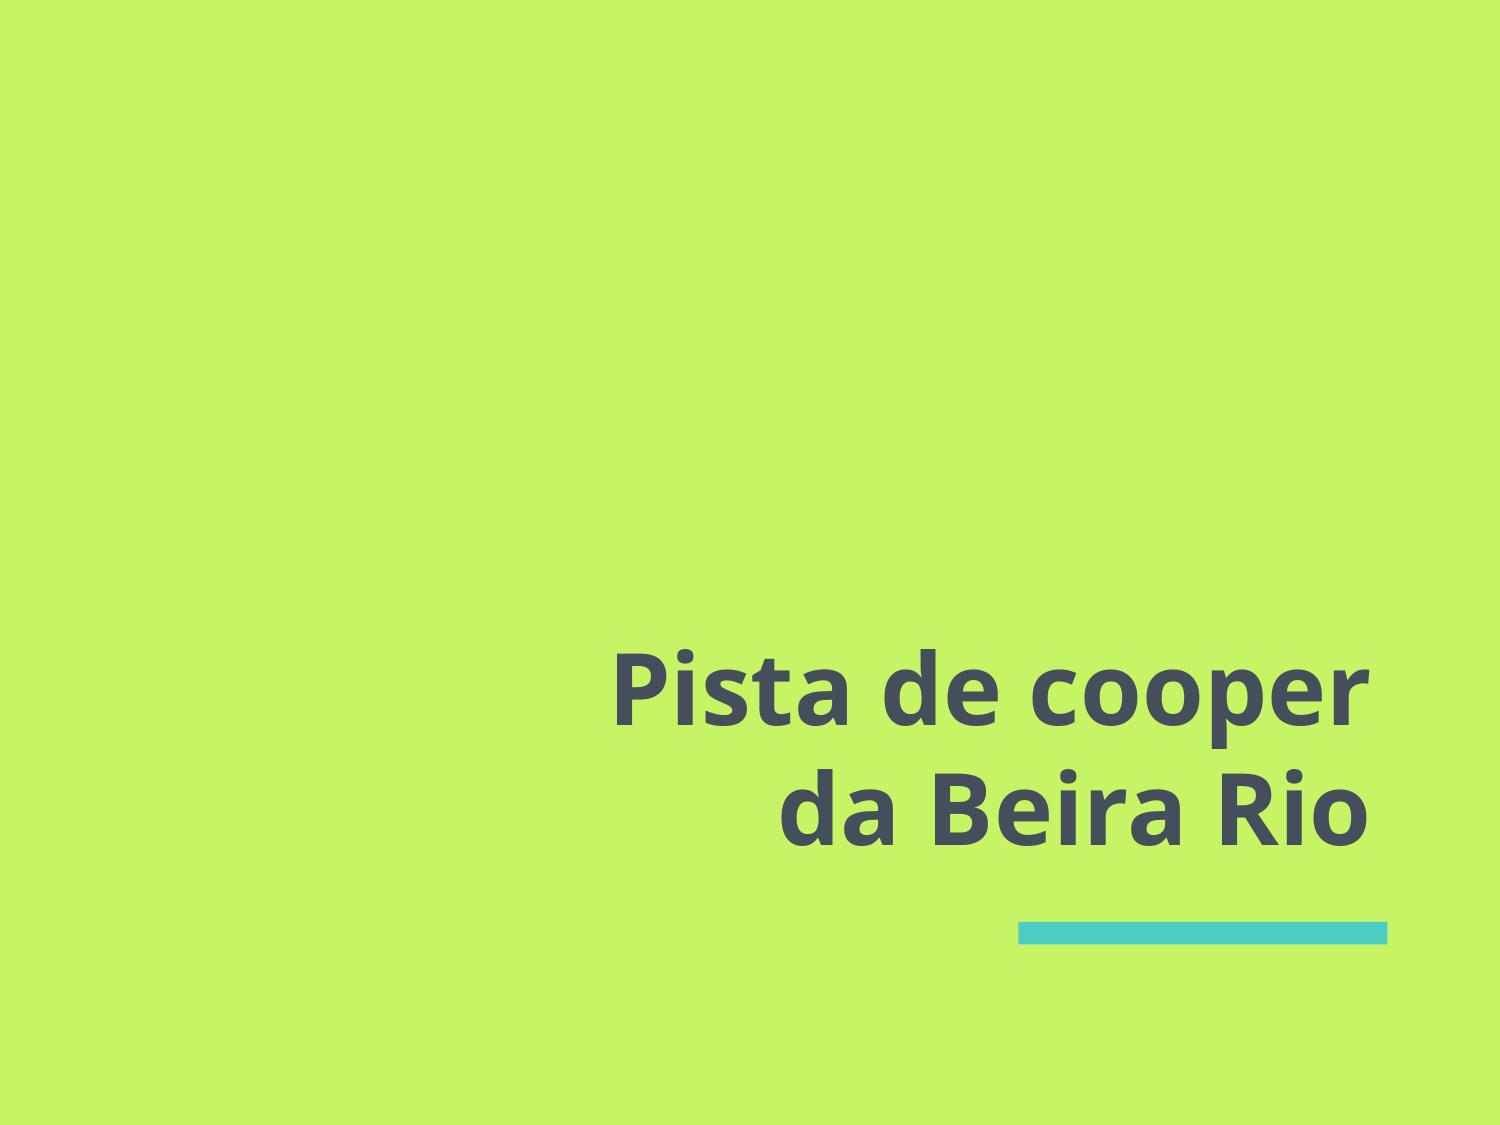

# Pista de cooper da Beira Rio